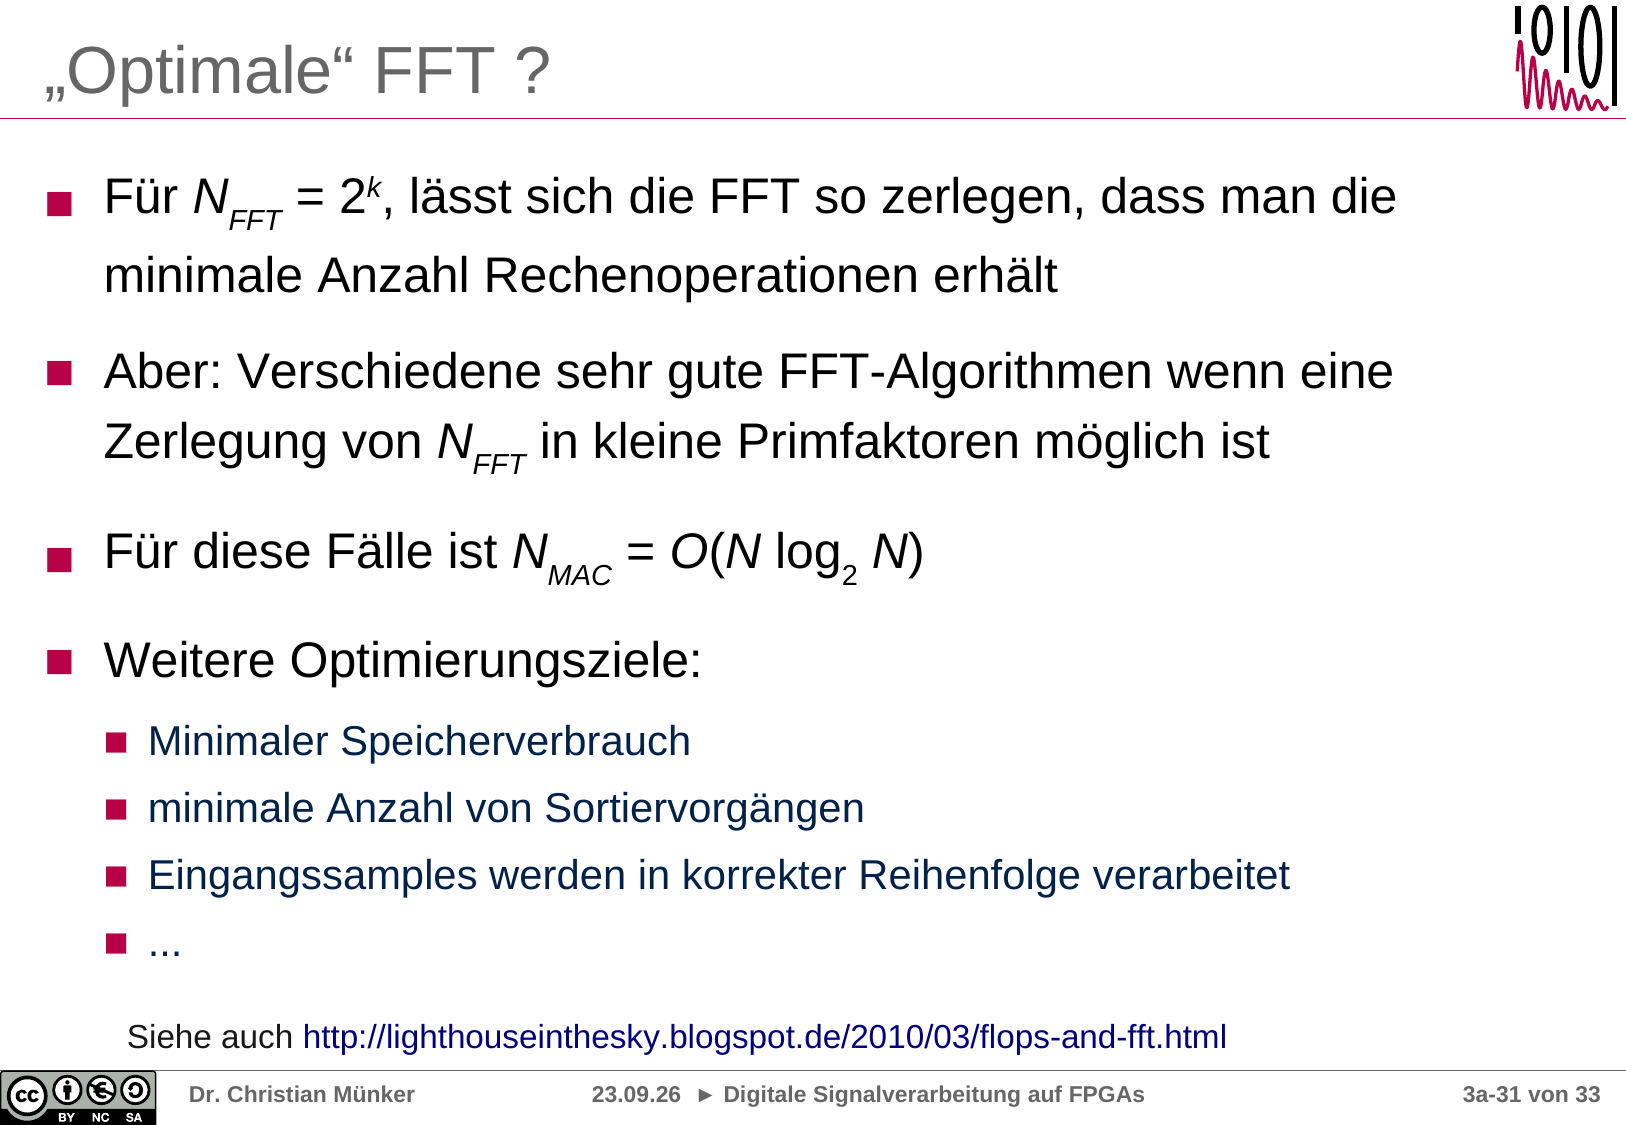

# „Optimale“ FFT ?
Für NFFT = 2k, lässt sich die FFT so zerlegen, dass man die minimale Anzahl Rechenoperationen erhält
Aber: Verschiedene sehr gute FFT-Algorithmen wenn eine Zerlegung von NFFT in kleine Primfaktoren möglich ist
Für diese Fälle ist NMAC = O(N log2 N)
Weitere Optimierungsziele:
Minimaler Speicherverbrauch
minimale Anzahl von Sortiervorgängen
Eingangssamples werden in korrekter Reihenfolge verarbeitet
...
Siehe auch http://lighthouseinthesky.blogspot.de/2010/03/flops-and-fft.html